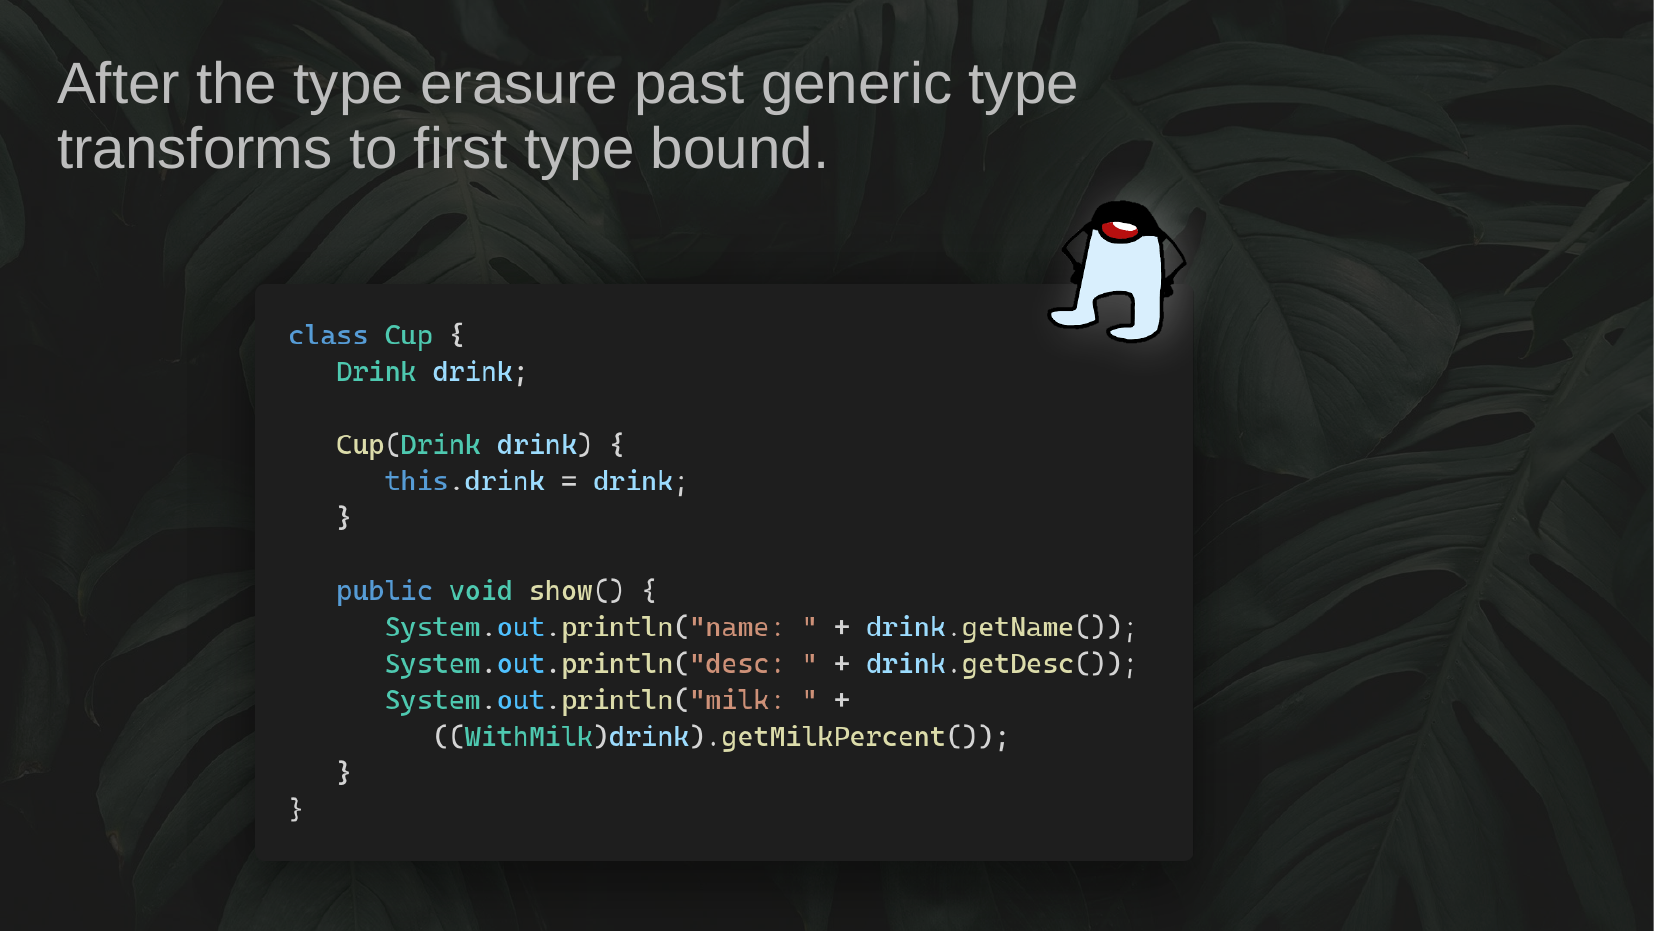

After the type erasure past generic type transforms to first type bound.